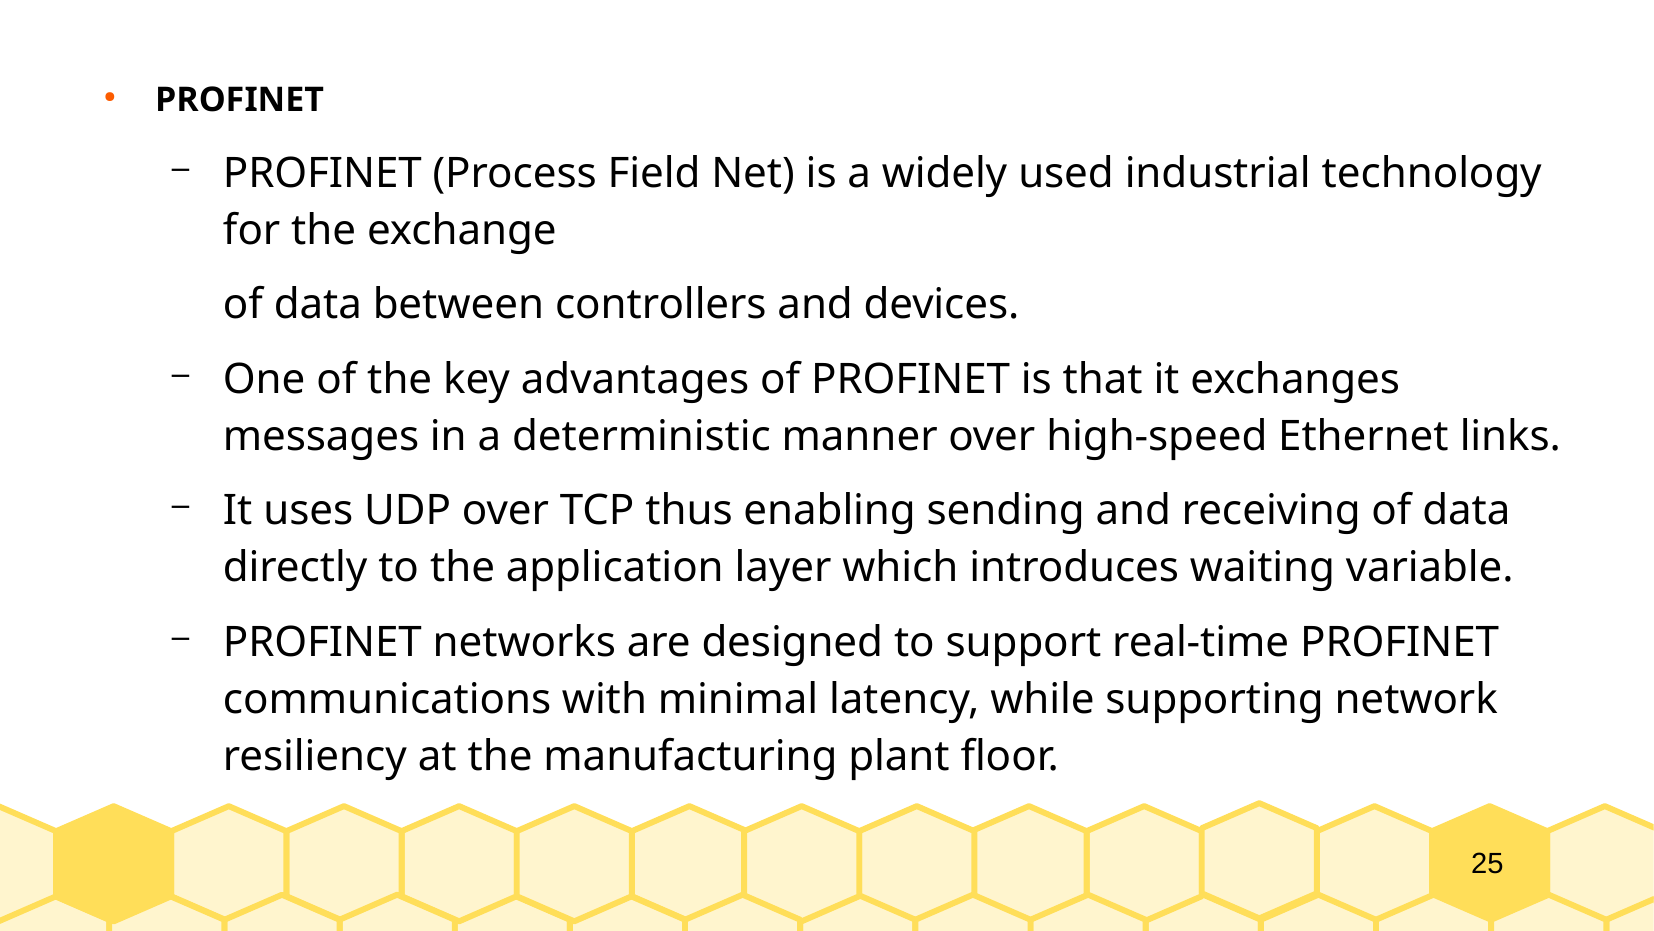

# PROFINET
PROFINET (Process Field Net) is a widely used industrial technology for the exchange
of data between controllers and devices.
One of the key advantages of PROFINET is that it exchanges messages in a deterministic manner over high-speed Ethernet links.
It uses UDP over TCP thus enabling sending and receiving of data directly to the application layer which introduces waiting variable.
PROFINET networks are designed to support real-time PROFINET communications with minimal latency, while supporting network resiliency at the manufacturing plant floor.